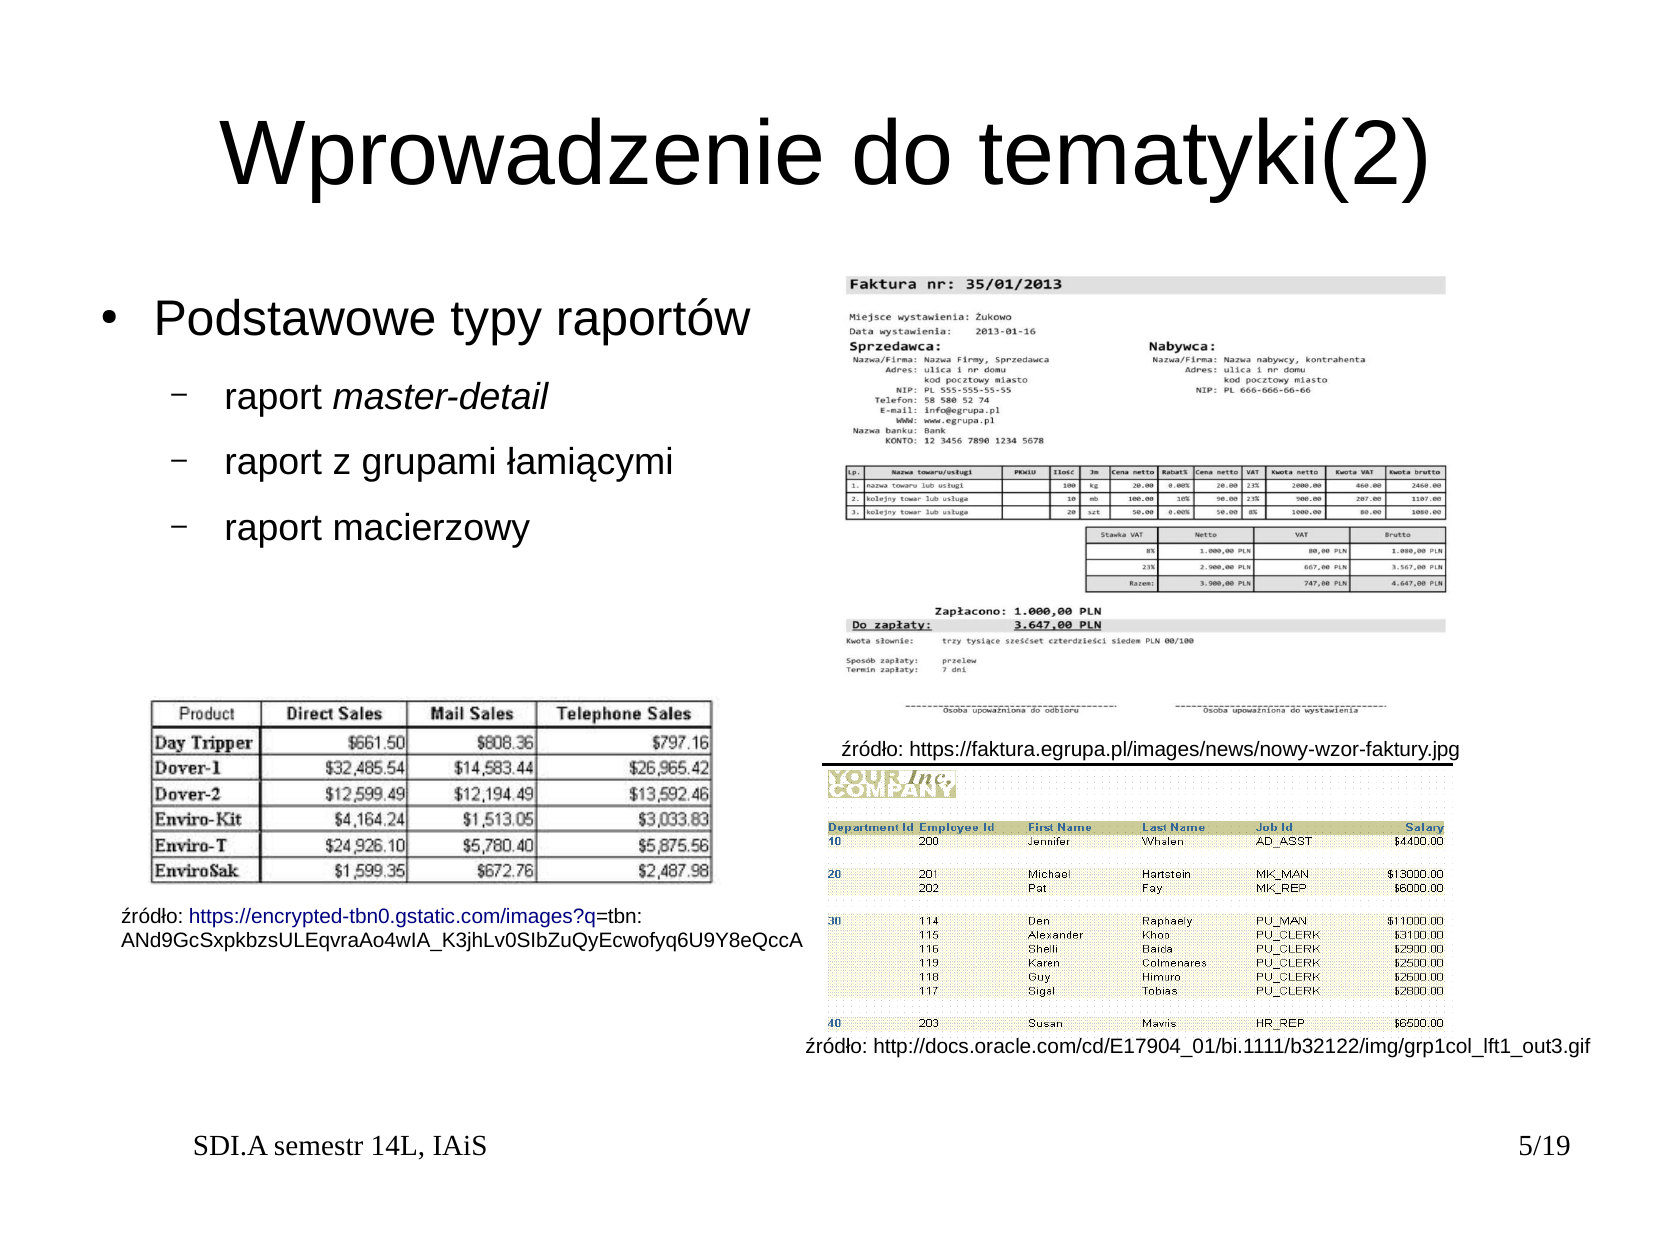

# Wprowadzenie do tematyki(2)
Podstawowe typy raportów
raport master-detail
raport z grupami łamiącymi
raport macierzowy
źródło: https://faktura.egrupa.pl/images/news/nowy-wzor-faktury.jpg
źródło: https://encrypted-tbn0.gstatic.com/images?q=tbn:
ANd9GcSxpkbzsULEqvraAo4wIA_K3jhLv0SIbZuQyEcwofyq6U9Y8eQccA
źródło: http://docs.oracle.com/cd/E17904_01/bi.1111/b32122/img/grp1col_lft1_out3.gif
SDI.A semestr 14L, IAiS
5